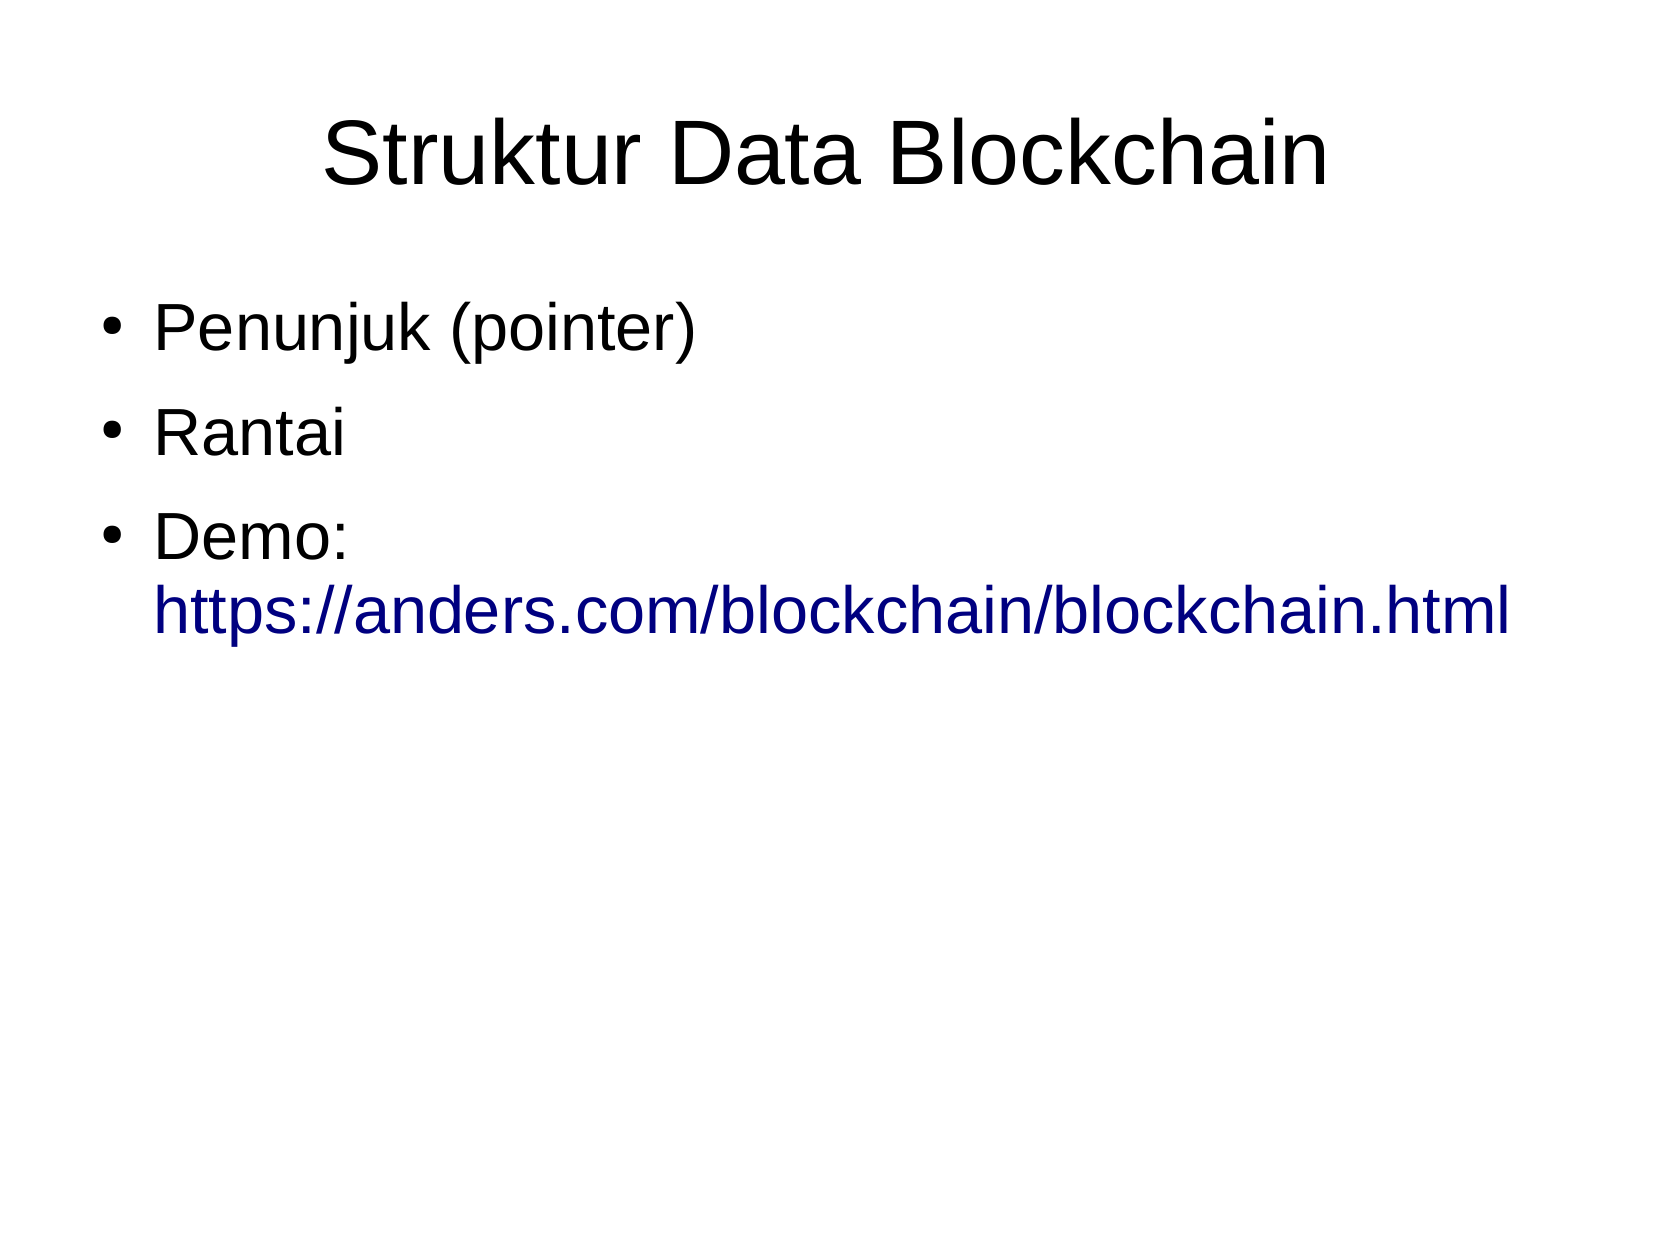

# Struktur Data Blockchain
Penunjuk (pointer)
Rantai
Demo: https://anders.com/blockchain/blockchain.html